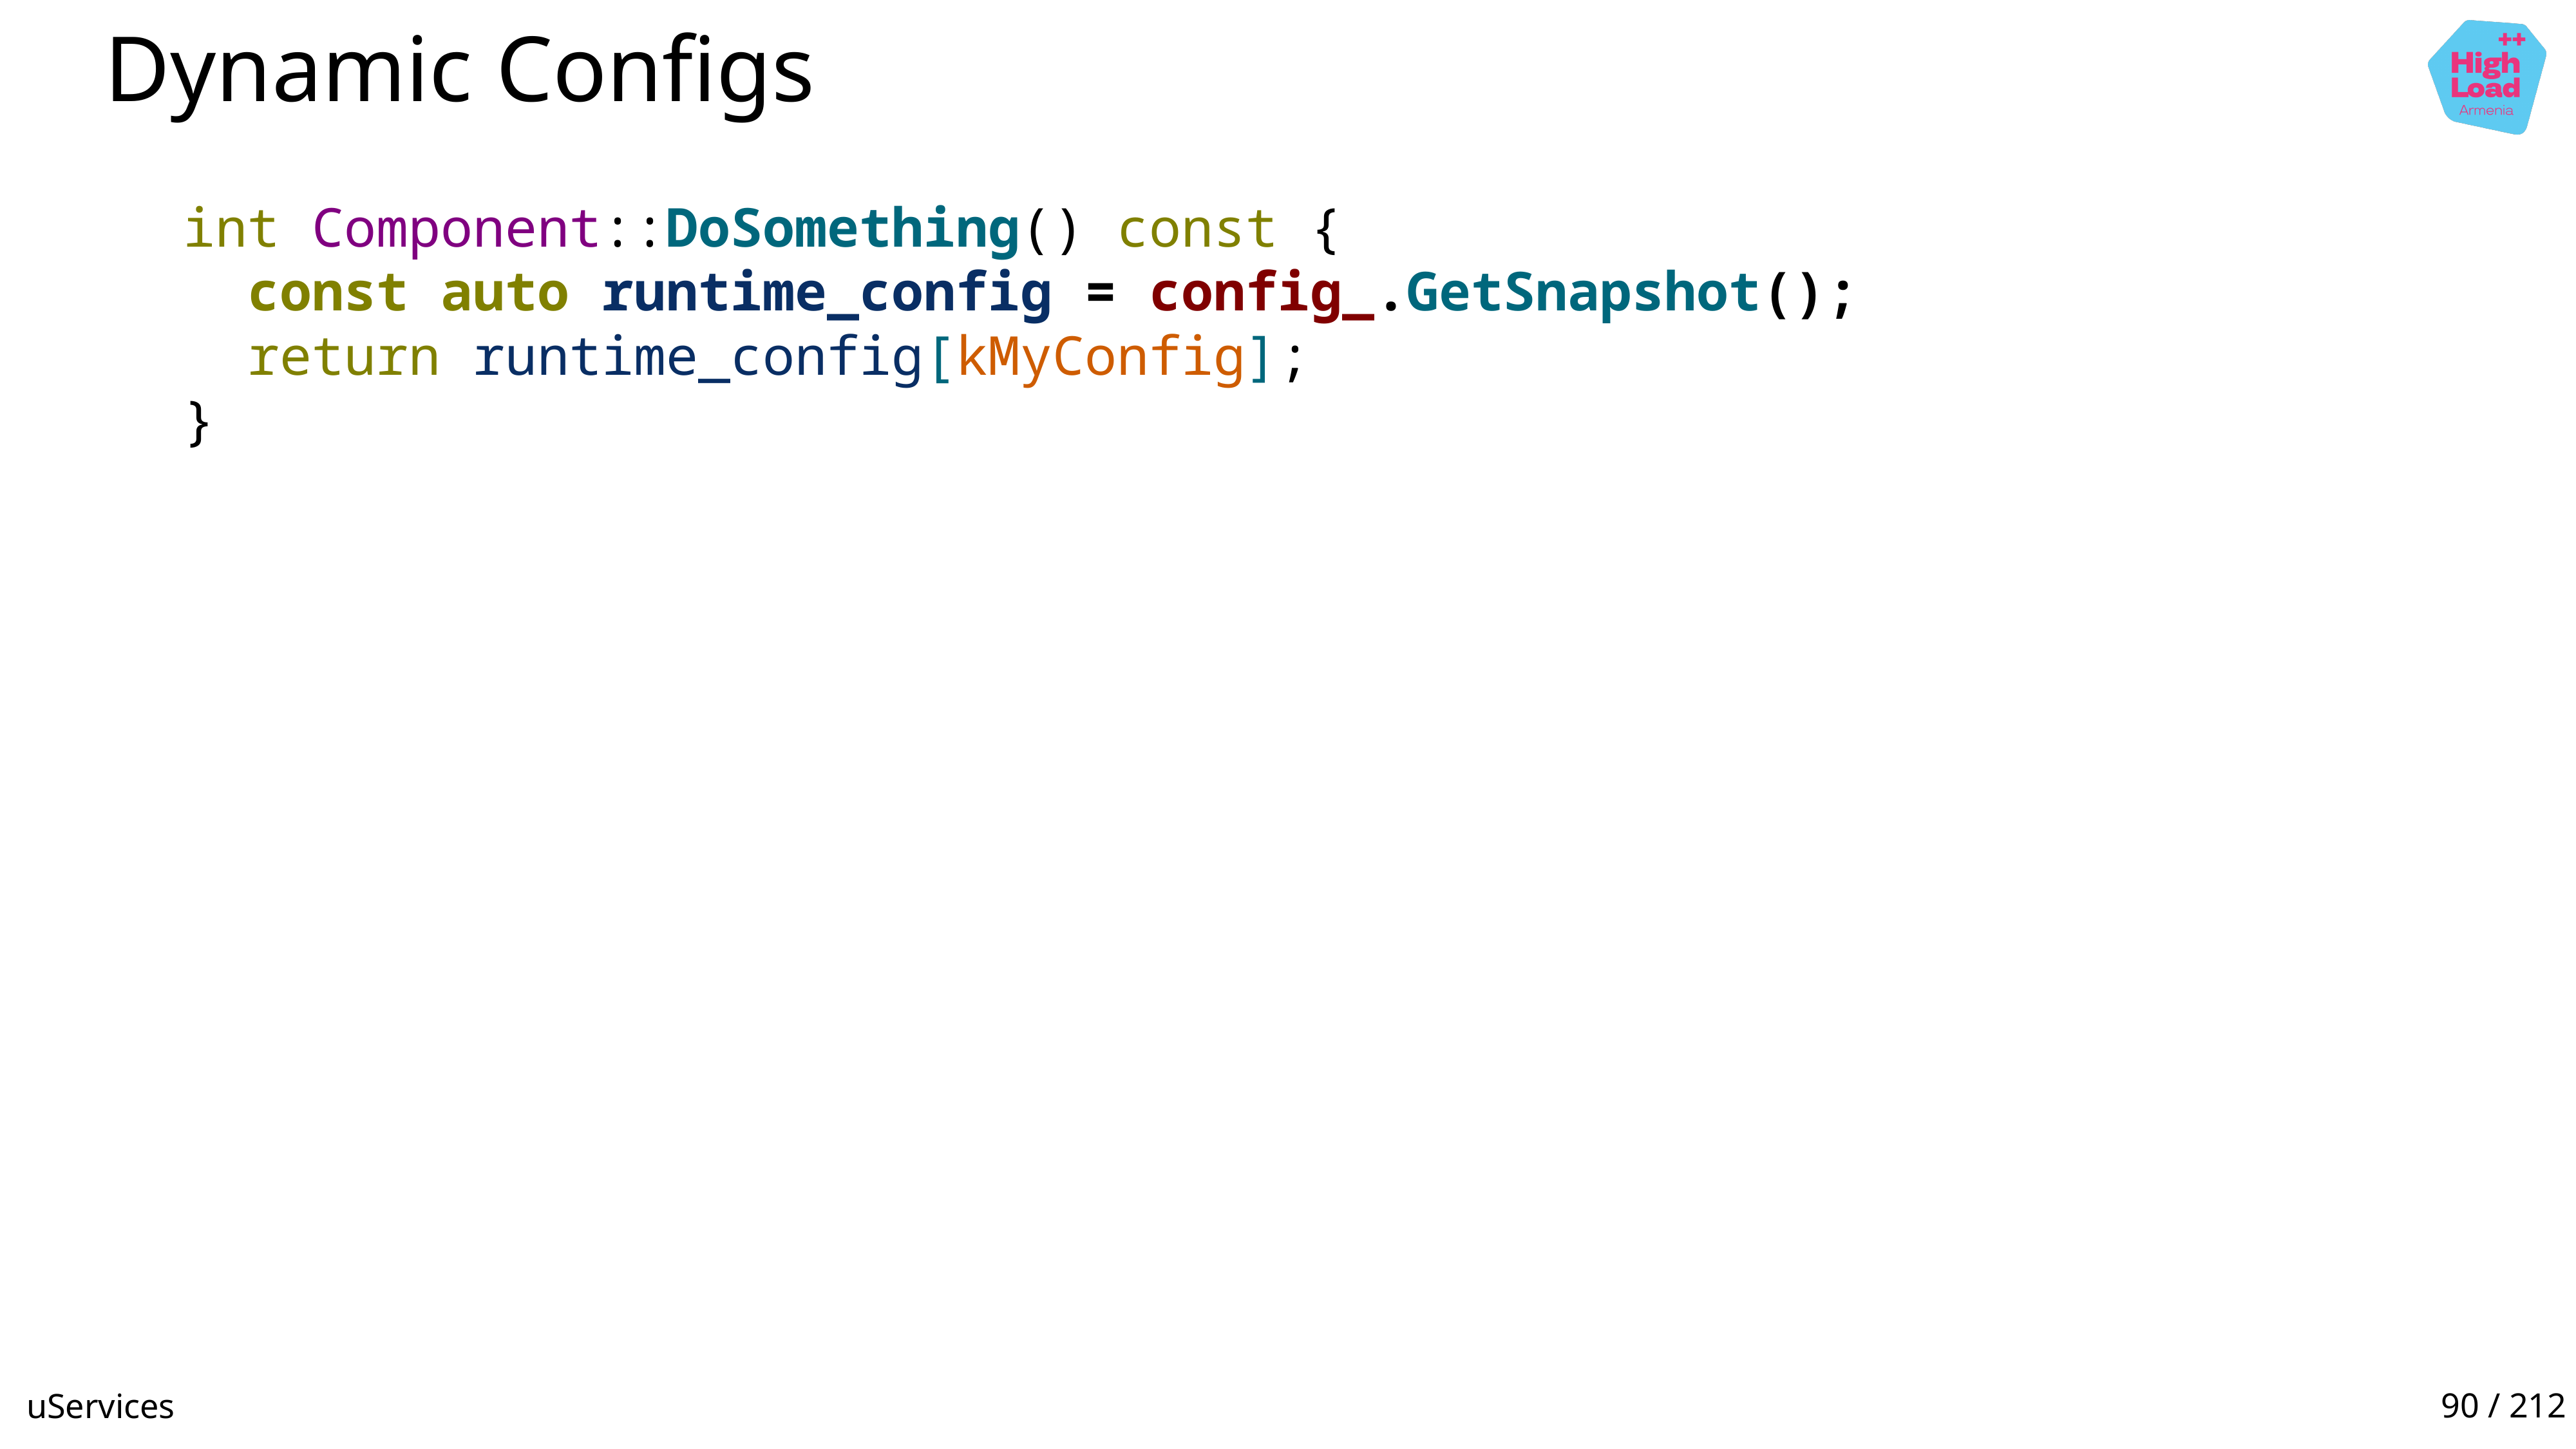

Dynamic Configs
int Component::DoSomething() const {
 const auto runtime_config = config_.GetSnapshot();
 return runtime_config[kMyConfig];
}
# uServices